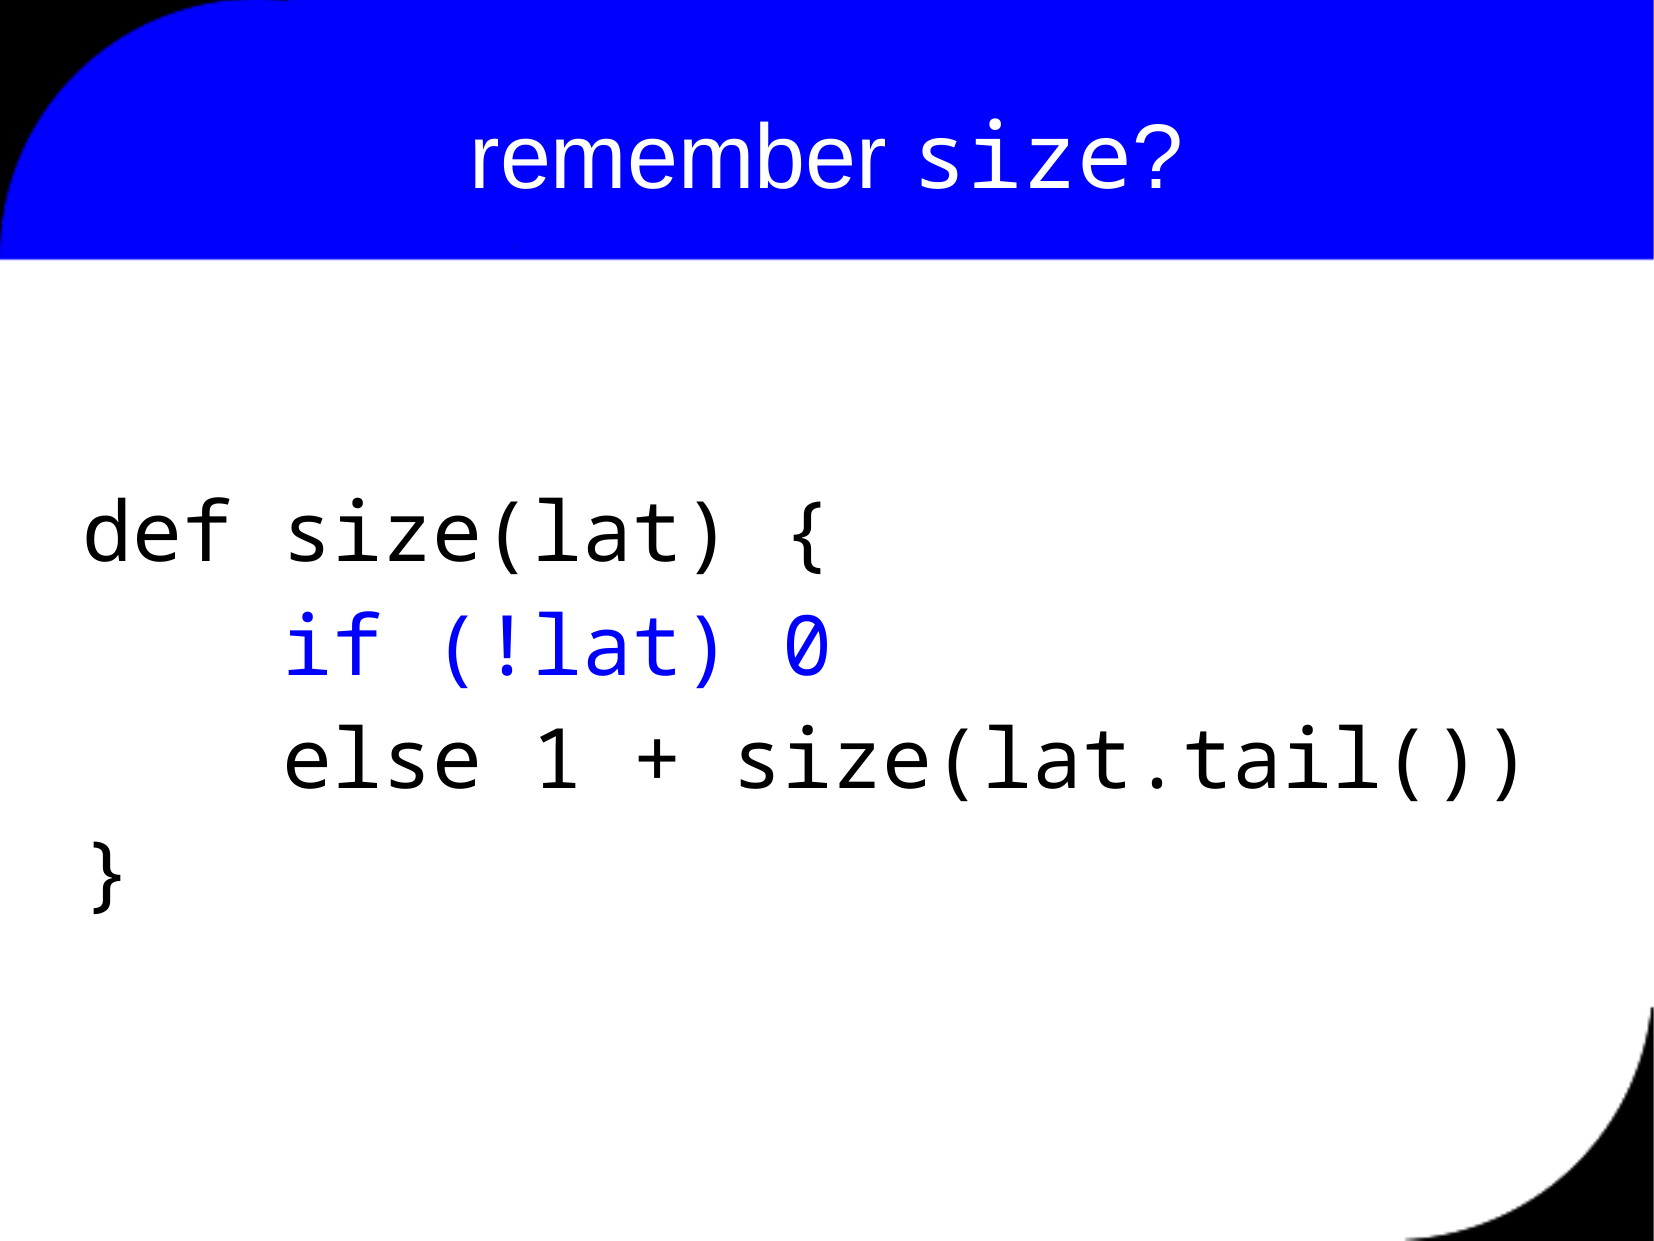

# remember size?
def size(lat) {
 if (!lat) 0
 else 1 + size(lat.tail())
}